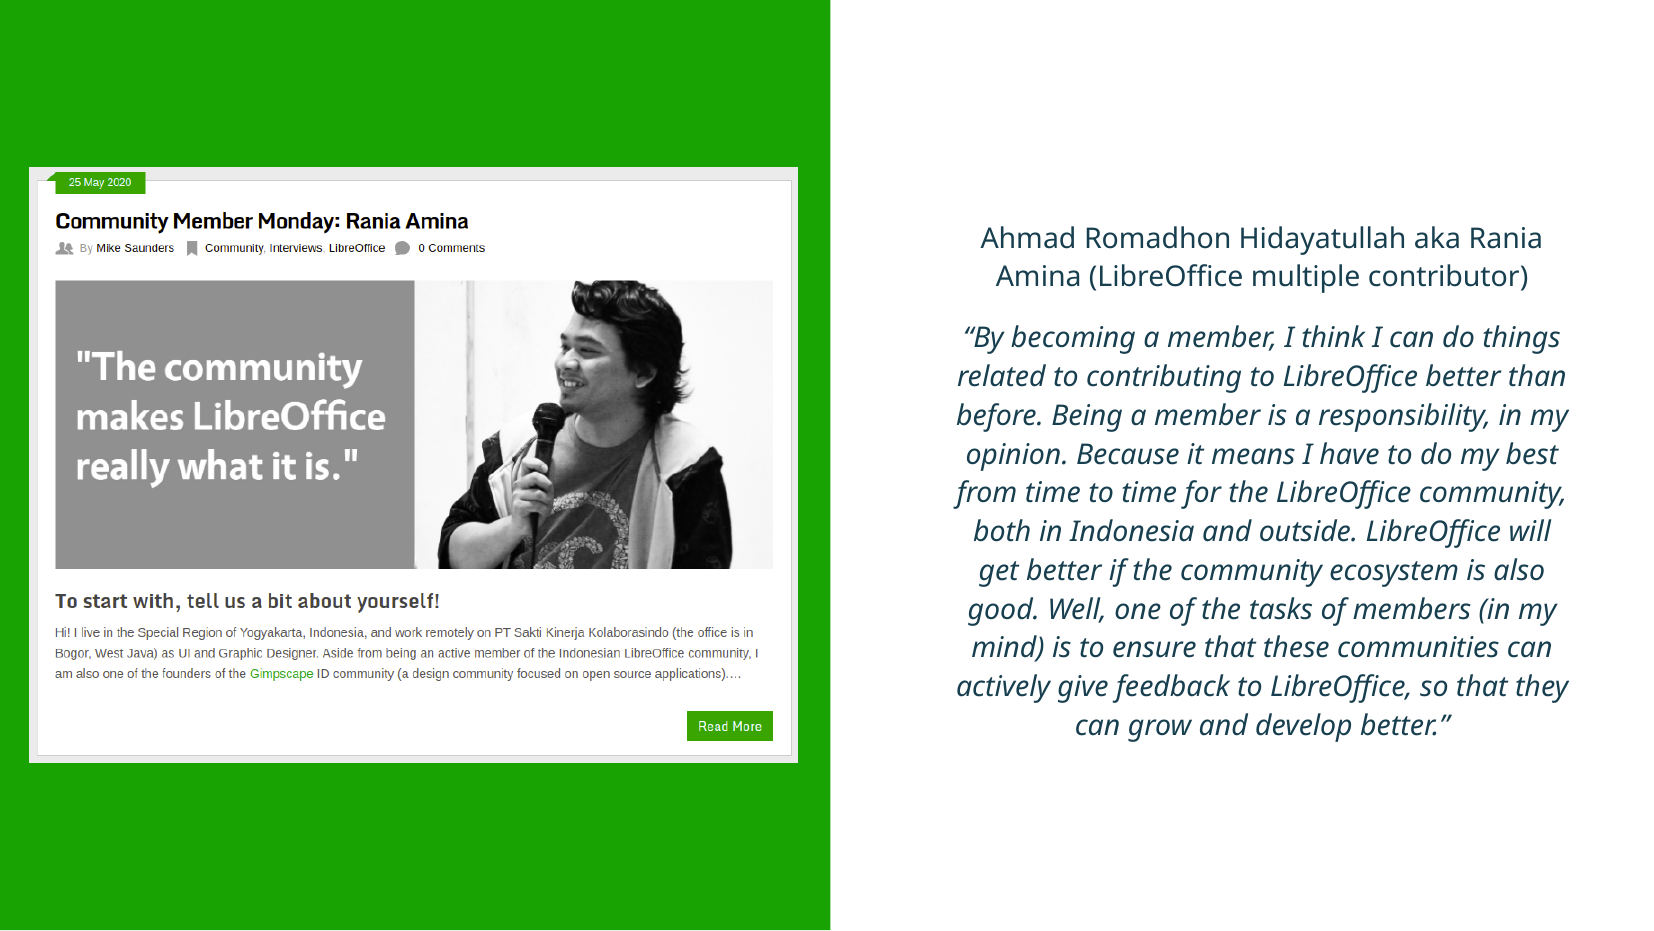

#
Ahmad Romadhon Hidayatullah aka Rania Amina (LibreOffice multiple contributor)
“By becoming a member, I think I can do things related to contributing to LibreOffice better than before. Being a member is a responsibility, in my opinion. Because it means I have to do my best from time to time for the LibreOffice community, both in Indonesia and outside. LibreOffice will get better if the community ecosystem is also good. Well, one of the tasks of members (in my mind) is to ensure that these communities can actively give feedback to LibreOffice, so that they can grow and develop better.”